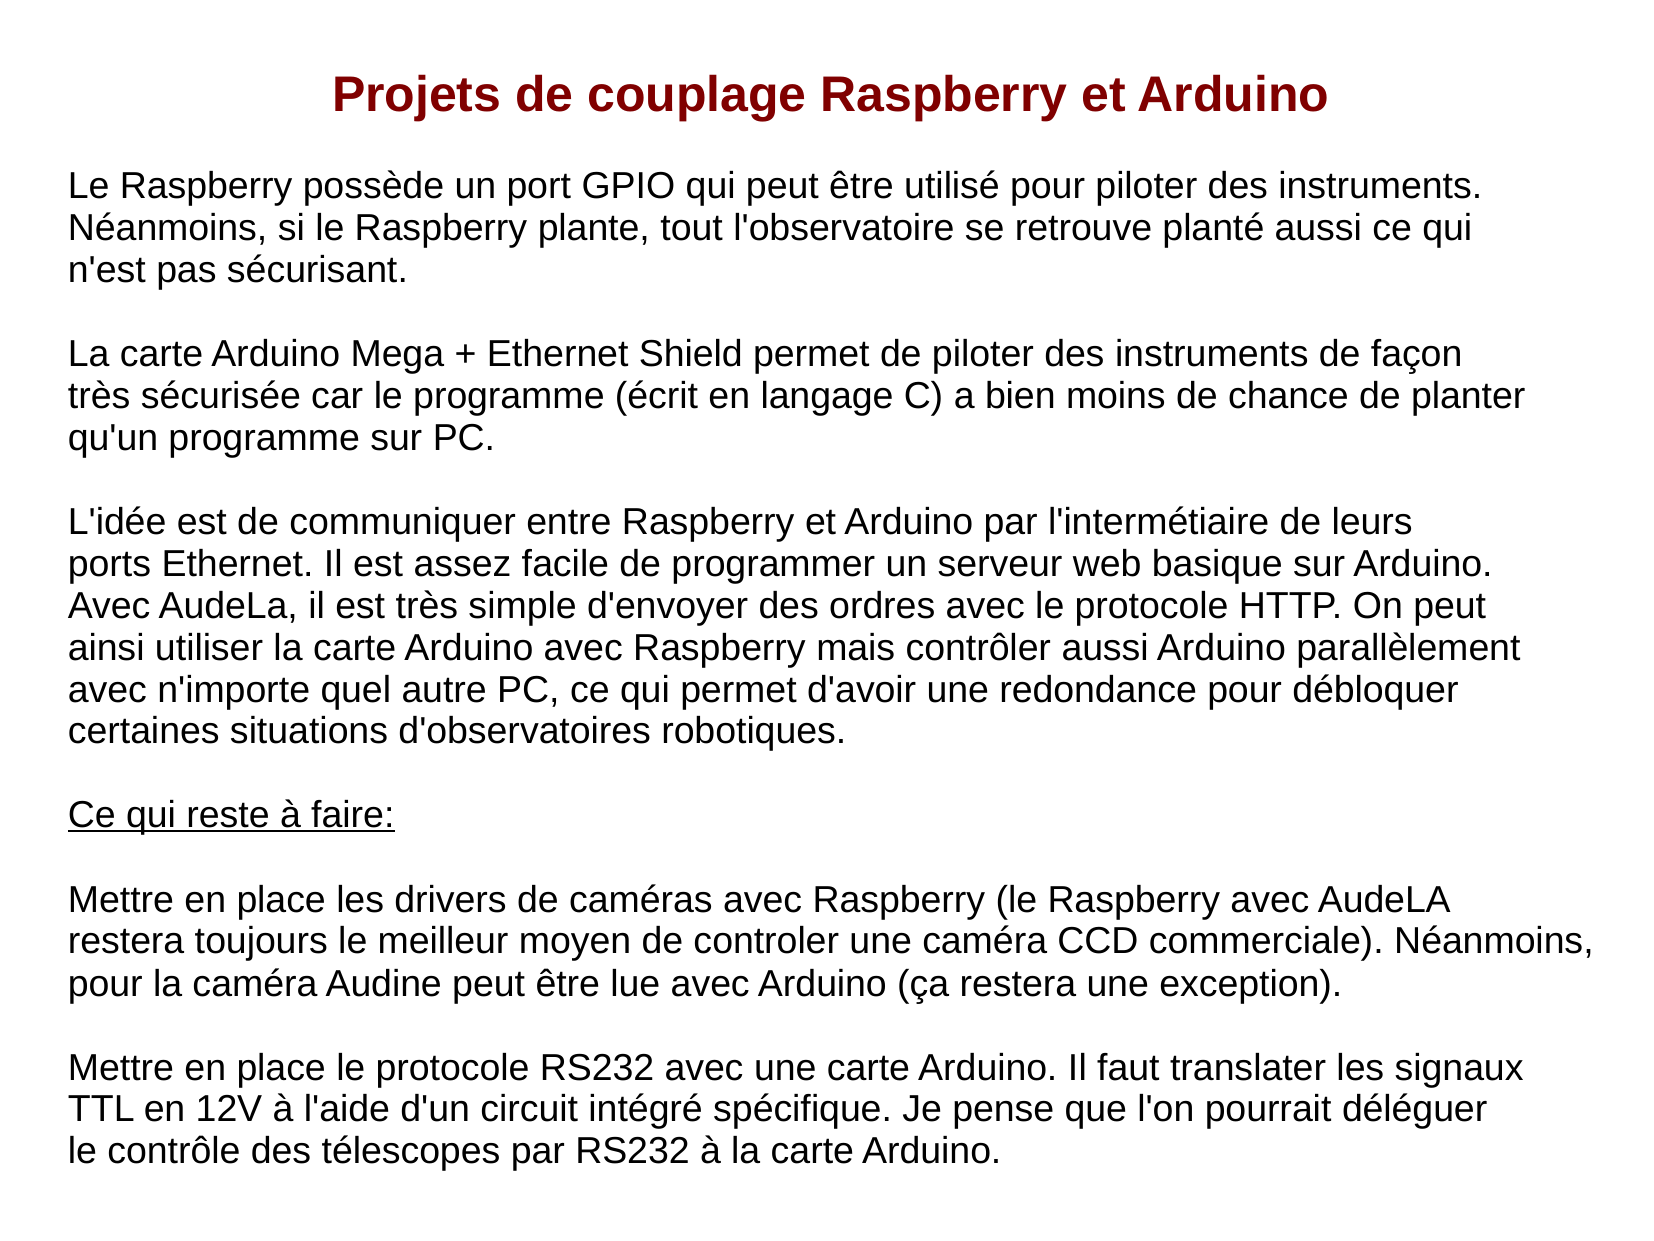

Projets de couplage Raspberry et Arduino
Le Raspberry possède un port GPIO qui peut être utilisé pour piloter des instruments.
Néanmoins, si le Raspberry plante, tout l'observatoire se retrouve planté aussi ce qui
n'est pas sécurisant.
La carte Arduino Mega + Ethernet Shield permet de piloter des instruments de façon
très sécurisée car le programme (écrit en langage C) a bien moins de chance de planter
qu'un programme sur PC.
L'idée est de communiquer entre Raspberry et Arduino par l'intermétiaire de leurs
ports Ethernet. Il est assez facile de programmer un serveur web basique sur Arduino.
Avec AudeLa, il est très simple d'envoyer des ordres avec le protocole HTTP. On peut
ainsi utiliser la carte Arduino avec Raspberry mais contrôler aussi Arduino parallèlement
avec n'importe quel autre PC, ce qui permet d'avoir une redondance pour débloquer
certaines situations d'observatoires robotiques.
Ce qui reste à faire:
Mettre en place les drivers de caméras avec Raspberry (le Raspberry avec AudeLA
restera toujours le meilleur moyen de controler une caméra CCD commerciale). Néanmoins,
pour la caméra Audine peut être lue avec Arduino (ça restera une exception).
Mettre en place le protocole RS232 avec une carte Arduino. Il faut translater les signaux
TTL en 12V à l'aide d'un circuit intégré spécifique. Je pense que l'on pourrait déléguer
le contrôle des télescopes par RS232 à la carte Arduino.